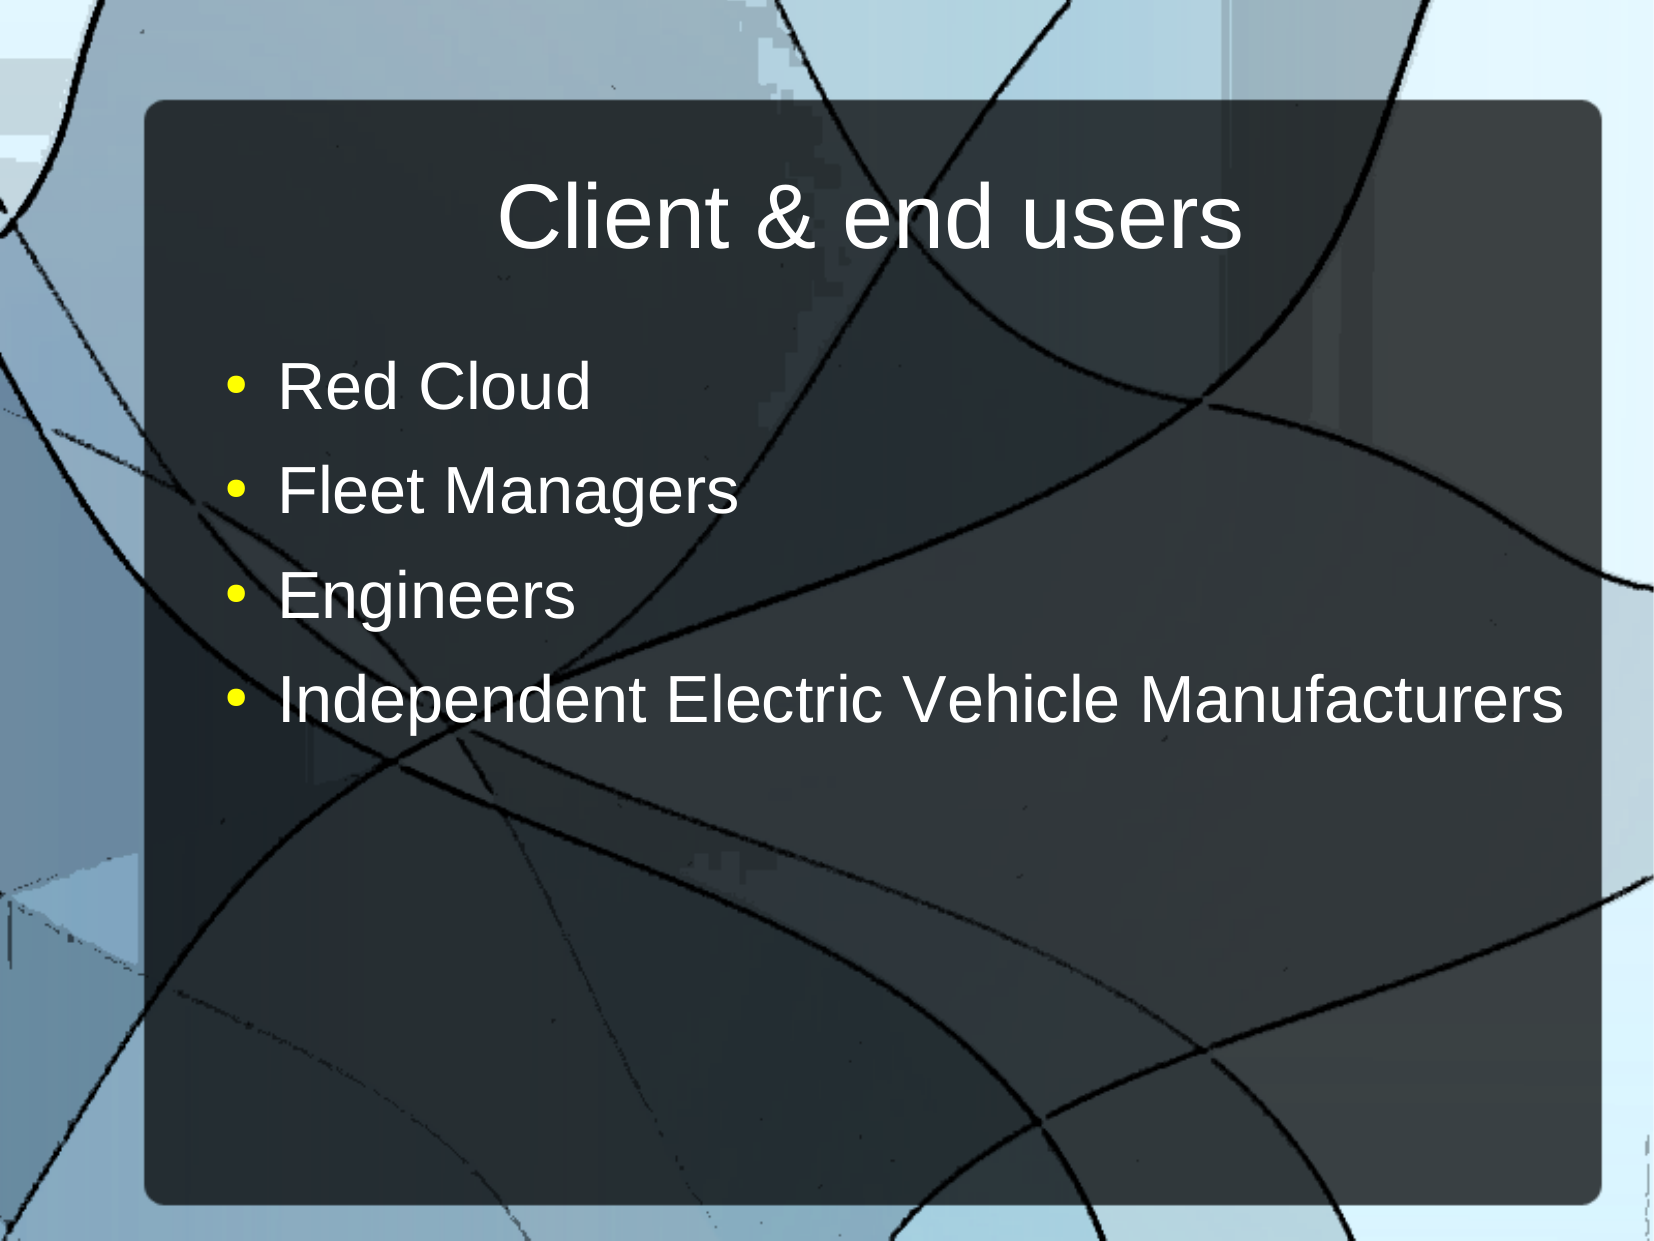

# Client & end users
Red Cloud
Fleet Managers
Engineers
Independent Electric Vehicle Manufacturers